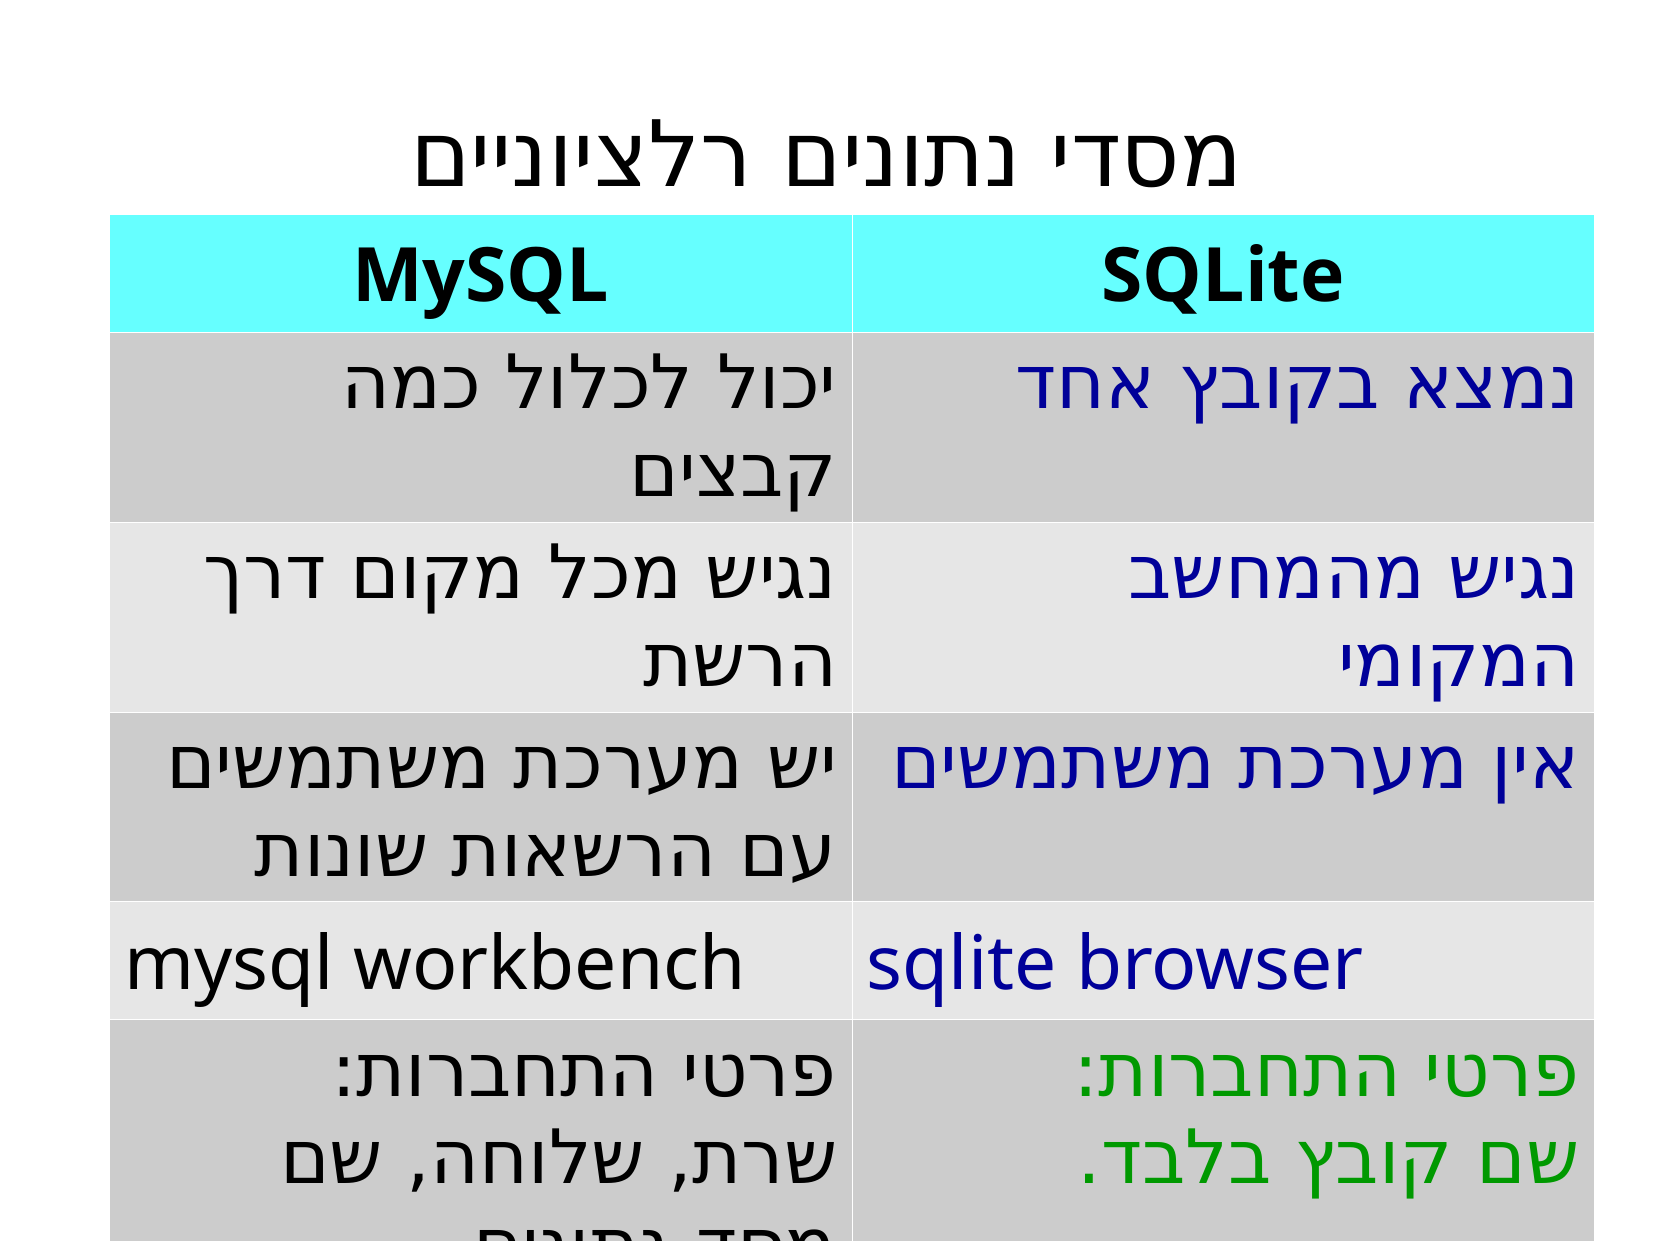

# מסדי נתונים רלציוניים
| MySQL | SQLite |
| --- | --- |
| יכול לכלול כמה קבצים | נמצא בקובץ אחד |
| נגיש מכל מקום דרך הרשת | נגיש מהמחשב המקומי |
| יש מערכת משתמשים עם הרשאות שונות | אין מערכת משתמשים |
| mysql workbench | sqlite browser |
| פרטי התחברות: שרת, שלוחה, שם מסד-נתונים, שם-משתמש, סיסמה | פרטי התחברות: שם קובץ בלבד. |